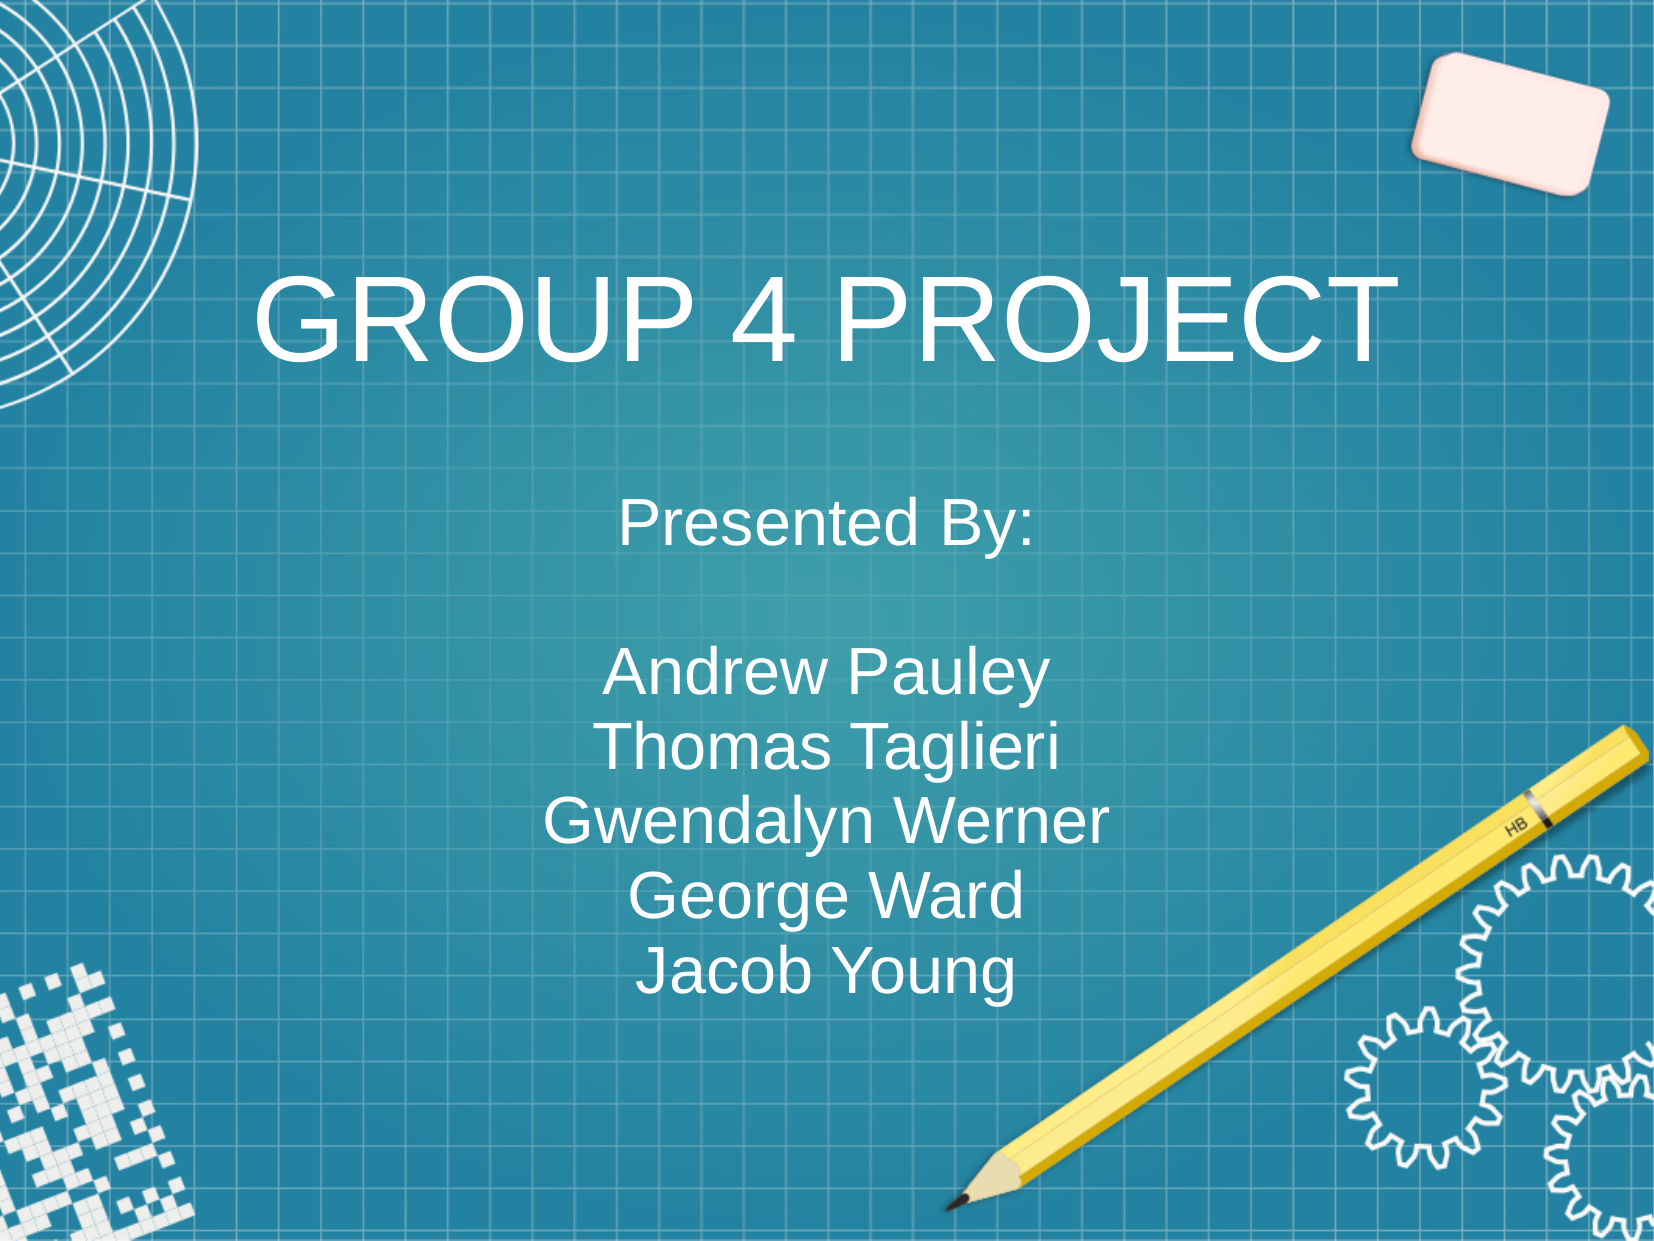

# GROUP 4 PROJECT
Presented By:
Andrew Pauley
Thomas Taglieri
Gwendalyn Werner
George Ward
Jacob Young